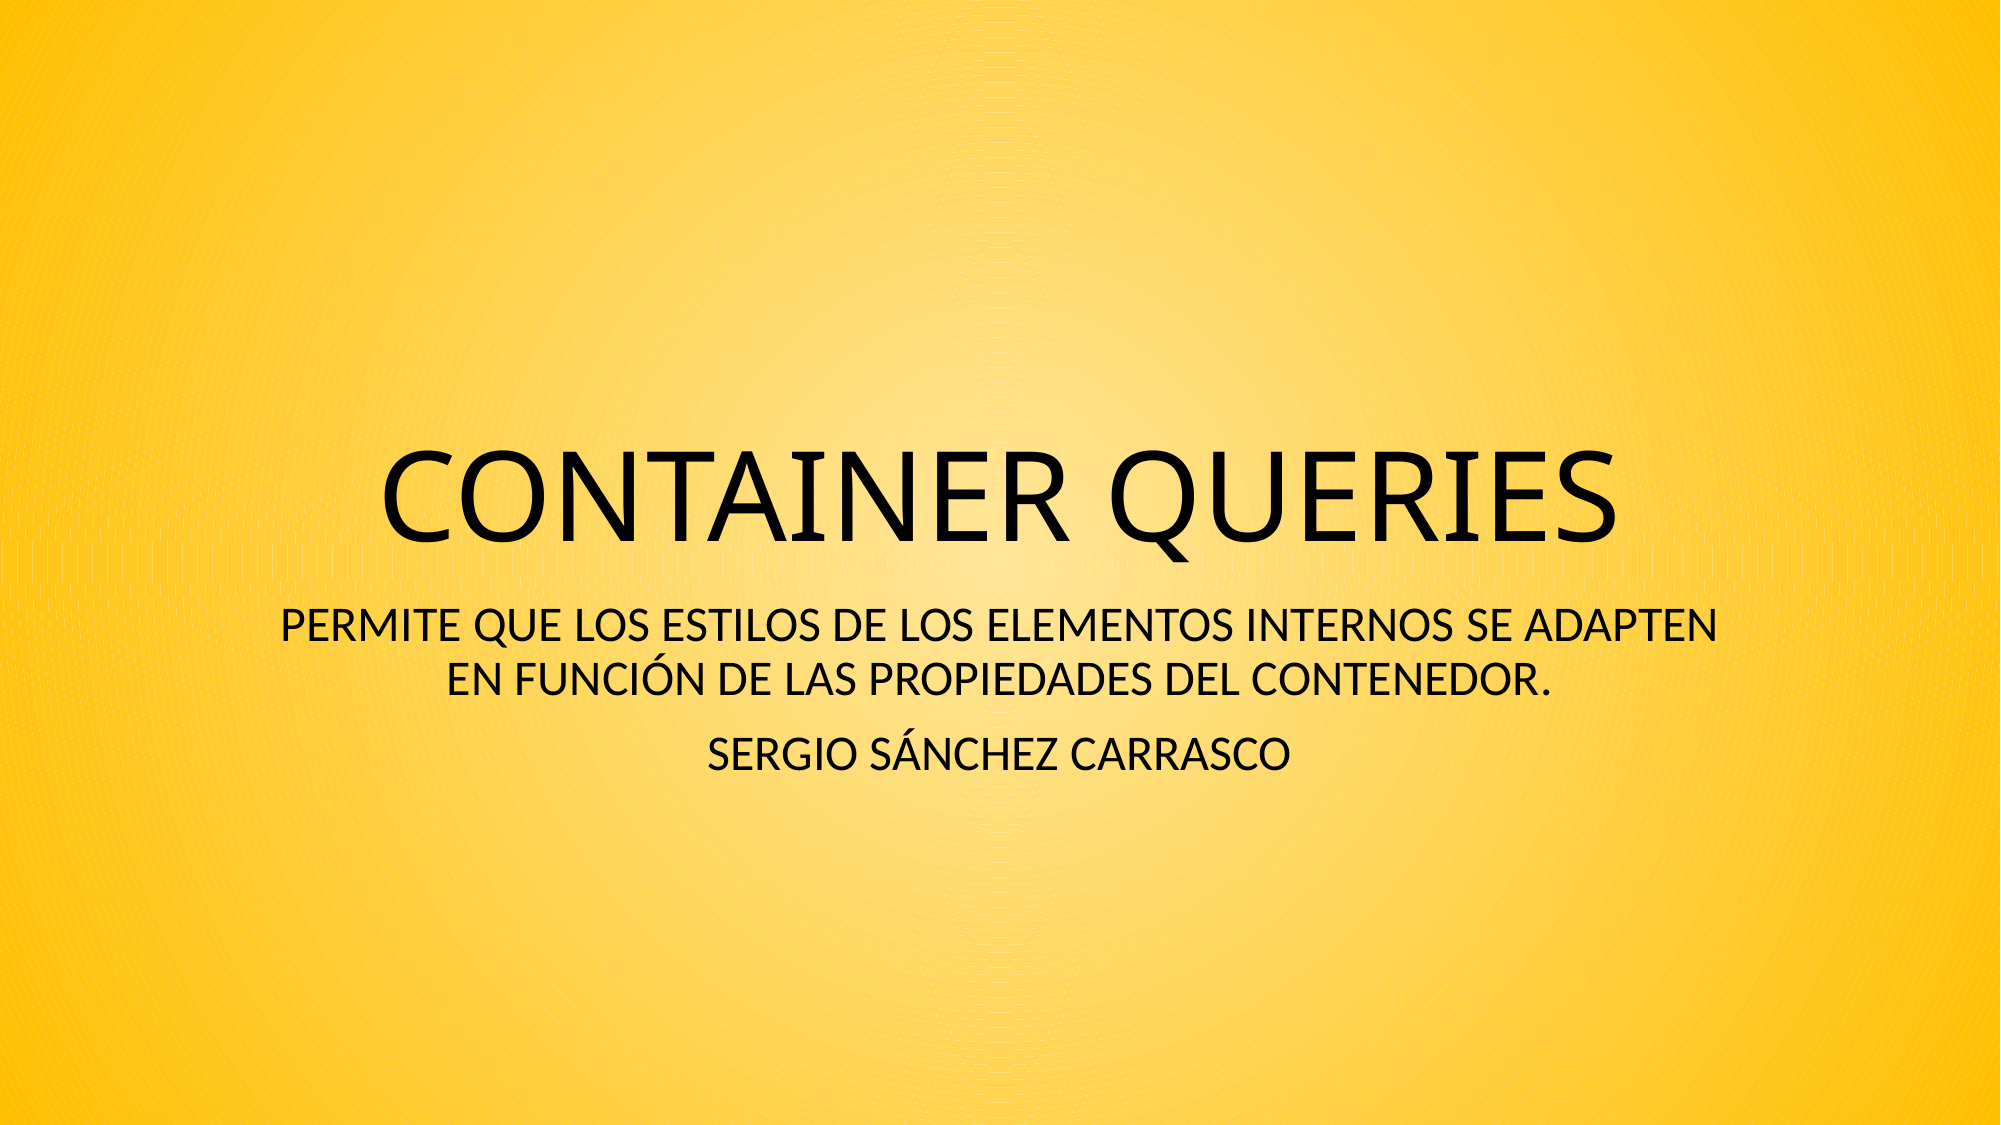

# CONTAINER QUERIES
PERMITE QUE LOS ESTILOS DE LOS ELEMENTOS INTERNOS SE ADAPTEN EN FUNCIÓN DE LAS PROPIEDADES DEL CONTENEDOR.
SERGIO SÁNCHEZ CARRASCO